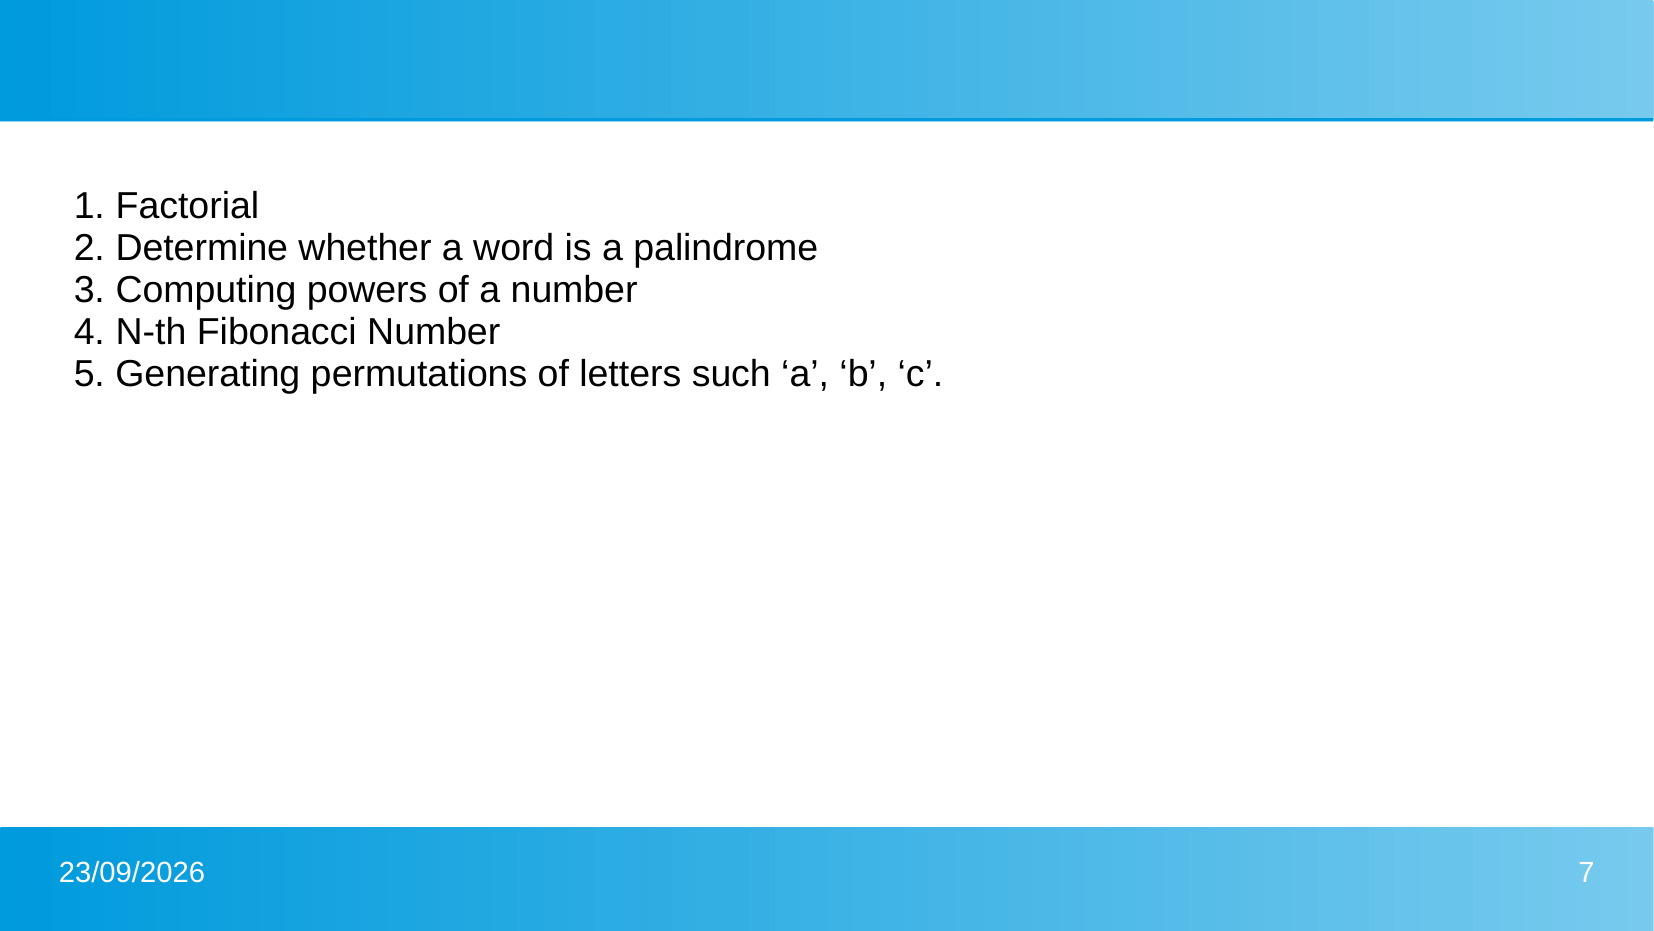

#
1. Factorial
2. Determine whether a word is a palindrome
3. Computing powers of a number
4. N-th Fibonacci Number
5. Generating permutations of letters such ‘a’, ‘b’, ‘c’.
7